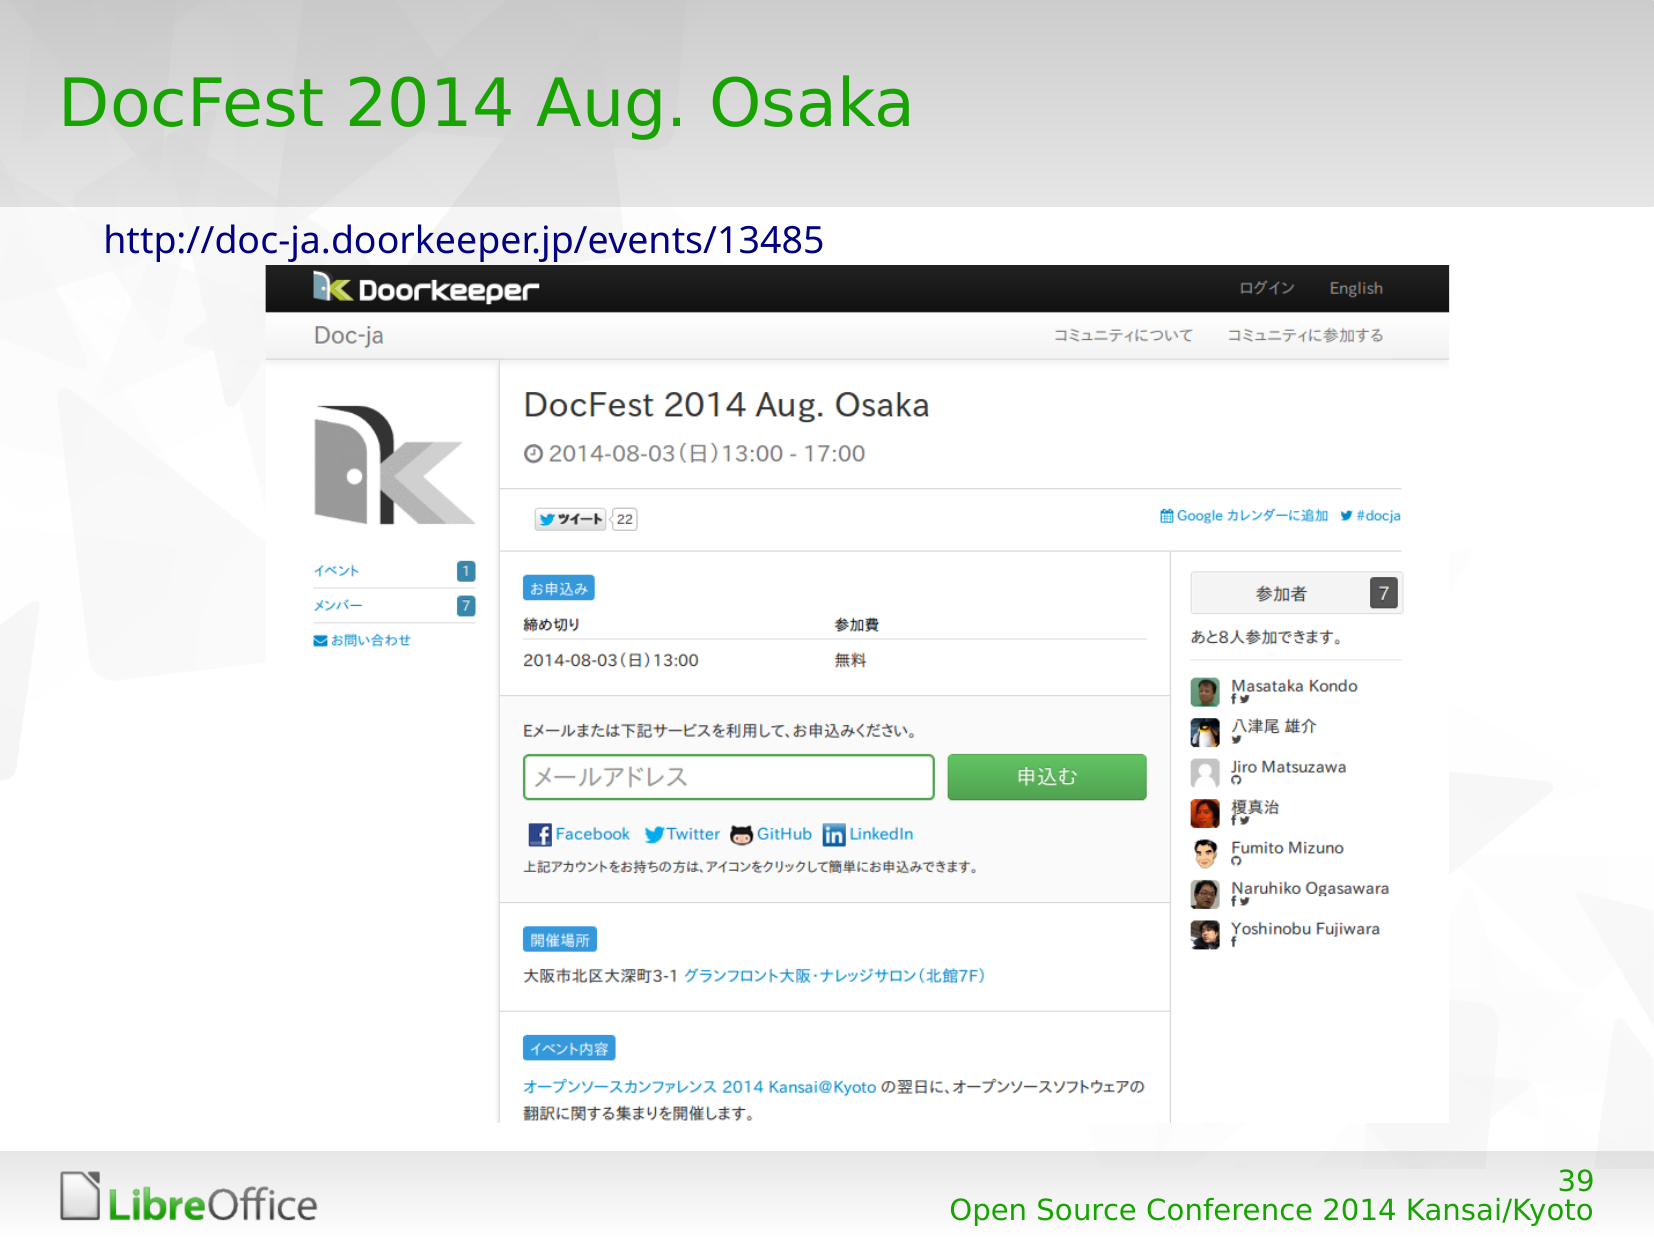

# DocFest 2014 Aug. Osaka
http://doc-ja.doorkeeper.jp/events/13485
39
Open Source Conference 2014 Kansai/Kyoto